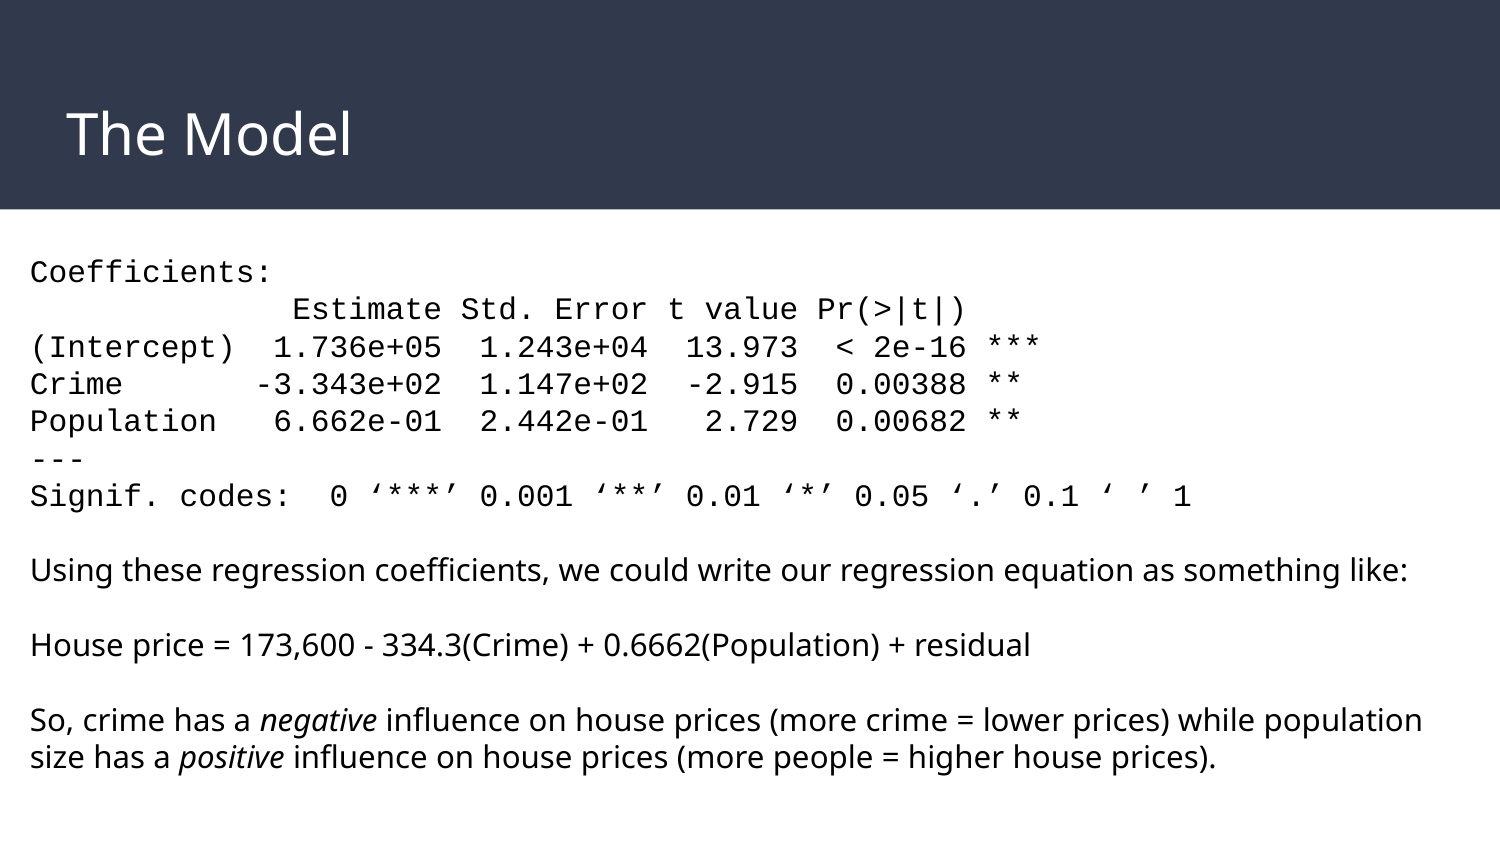

# The Model
Coefficients:
 Estimate Std. Error t value Pr(>|t|)
(Intercept) 1.736e+05 1.243e+04 13.973 < 2e-16 ***
Crime -3.343e+02 1.147e+02 -2.915 0.00388 **
Population 6.662e-01 2.442e-01 2.729 0.00682 **
---
Signif. codes: 0 ‘***’ 0.001 ‘**’ 0.01 ‘*’ 0.05 ‘.’ 0.1 ‘ ’ 1
Using these regression coefficients, we could write our regression equation as something like:
House price = 173,600 - 334.3(Crime) + 0.6662(Population) + residual
So, crime has a negative influence on house prices (more crime = lower prices) while population size has a positive influence on house prices (more people = higher house prices).